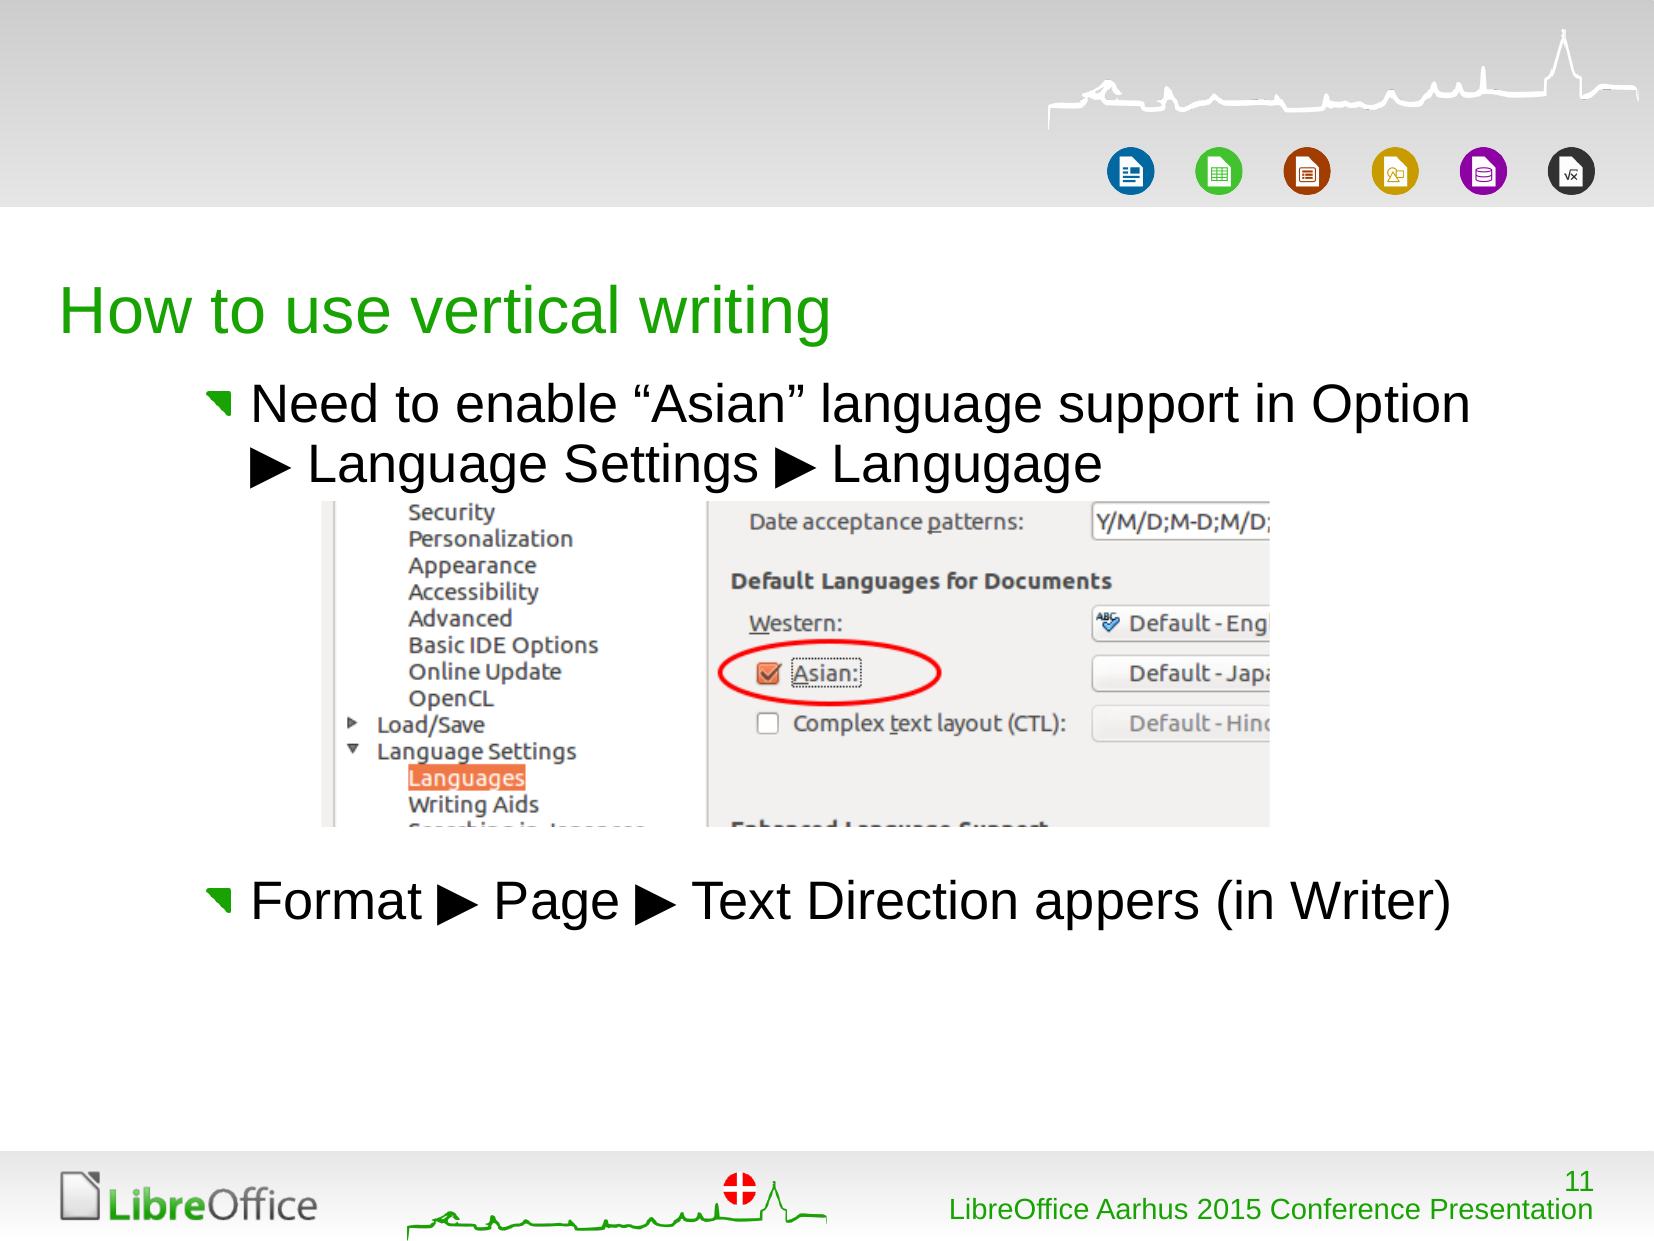

# How to use vertical writing
Need to enable “Asian” language support in Option ▶ Language Settings ▶ Langugage
Format ▶ Page ▶ Text Direction appers (in Writer)
11
LibreOffice Aarhus 2015 Conference Presentation